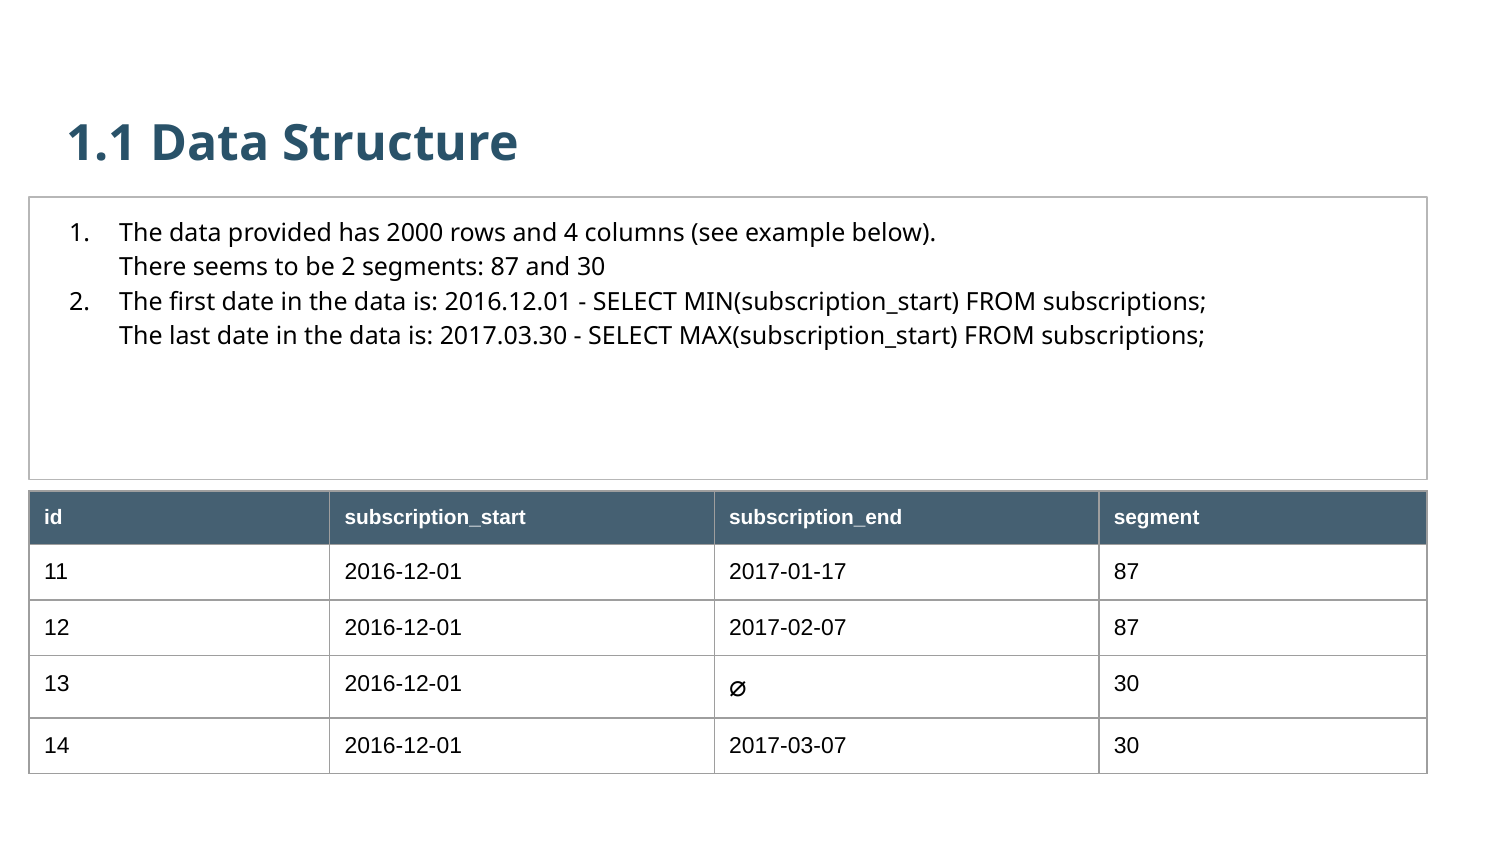

1.1 Data Structure
The data provided has 2000 rows and 4 columns (see example below).
There seems to be 2 segments: 87 and 30
The first date in the data is: 2016.12.01 - SELECT MIN(subscription_start) FROM subscriptions;
The last date in the data is: 2017.03.30 - SELECT MAX(subscription_start) FROM subscriptions;
| id | subscription\_start | subscription\_end | segment |
| --- | --- | --- | --- |
| 11 | 2016-12-01 | 2017-01-17 | 87 |
| 12 | 2016-12-01 | 2017-02-07 | 87 |
| 13 | 2016-12-01 | ⌀ | 30 |
| 14 | 2016-12-01 | 2017-03-07 | 30 |